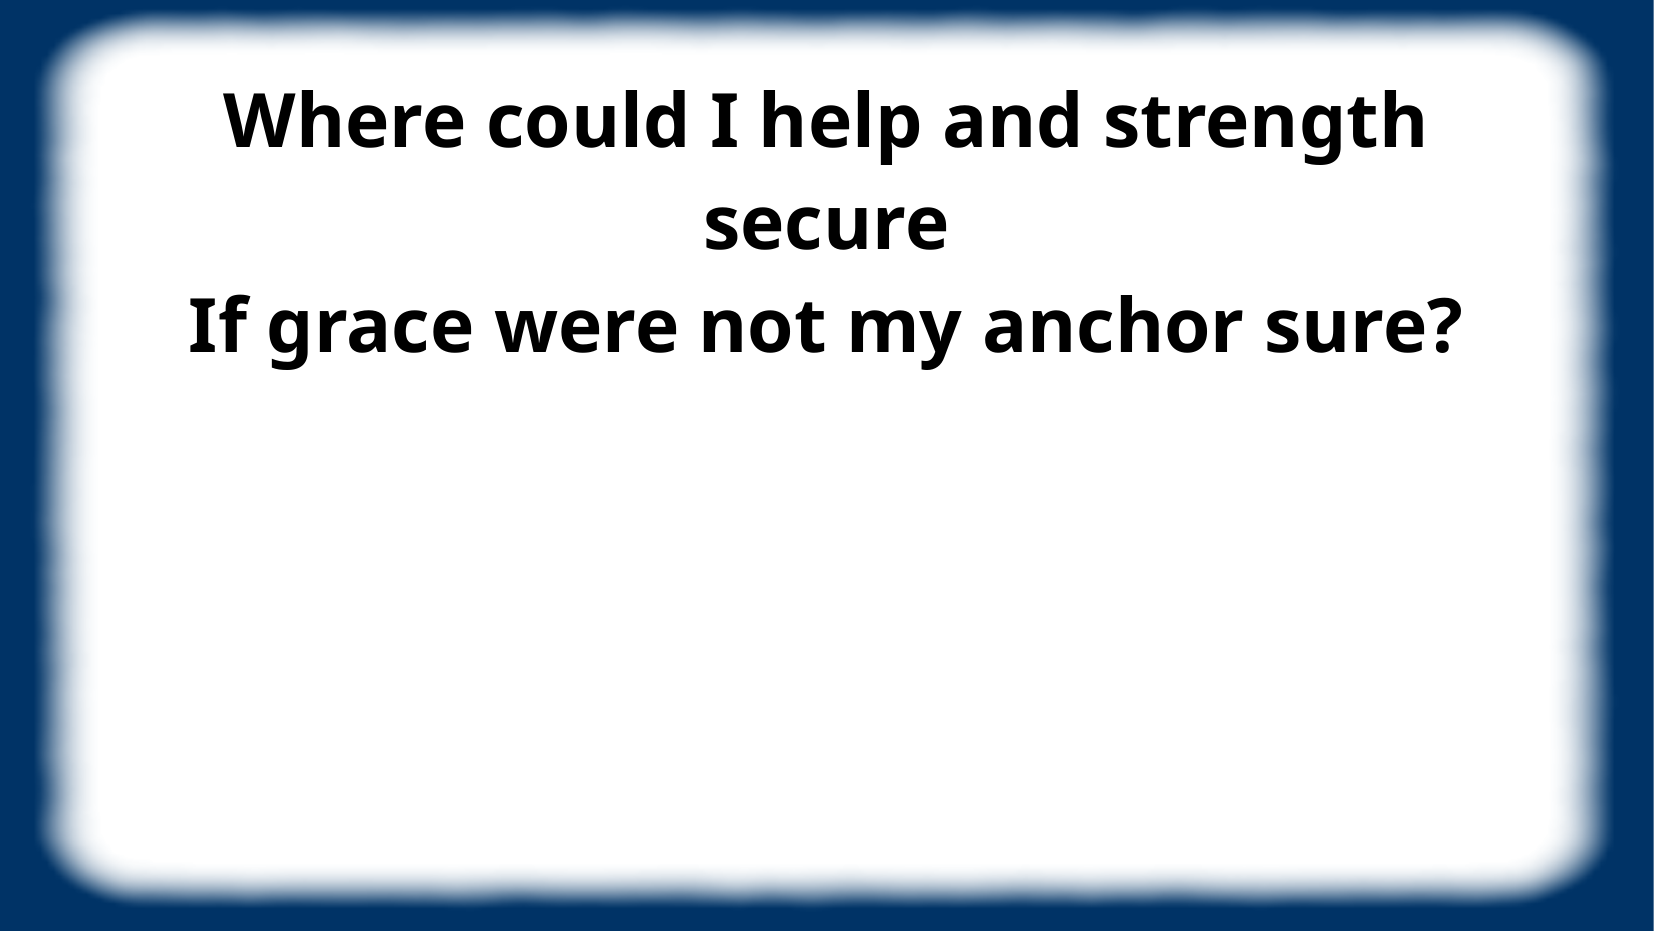

Where could I help and strength secure
If grace were not my anchor sure?